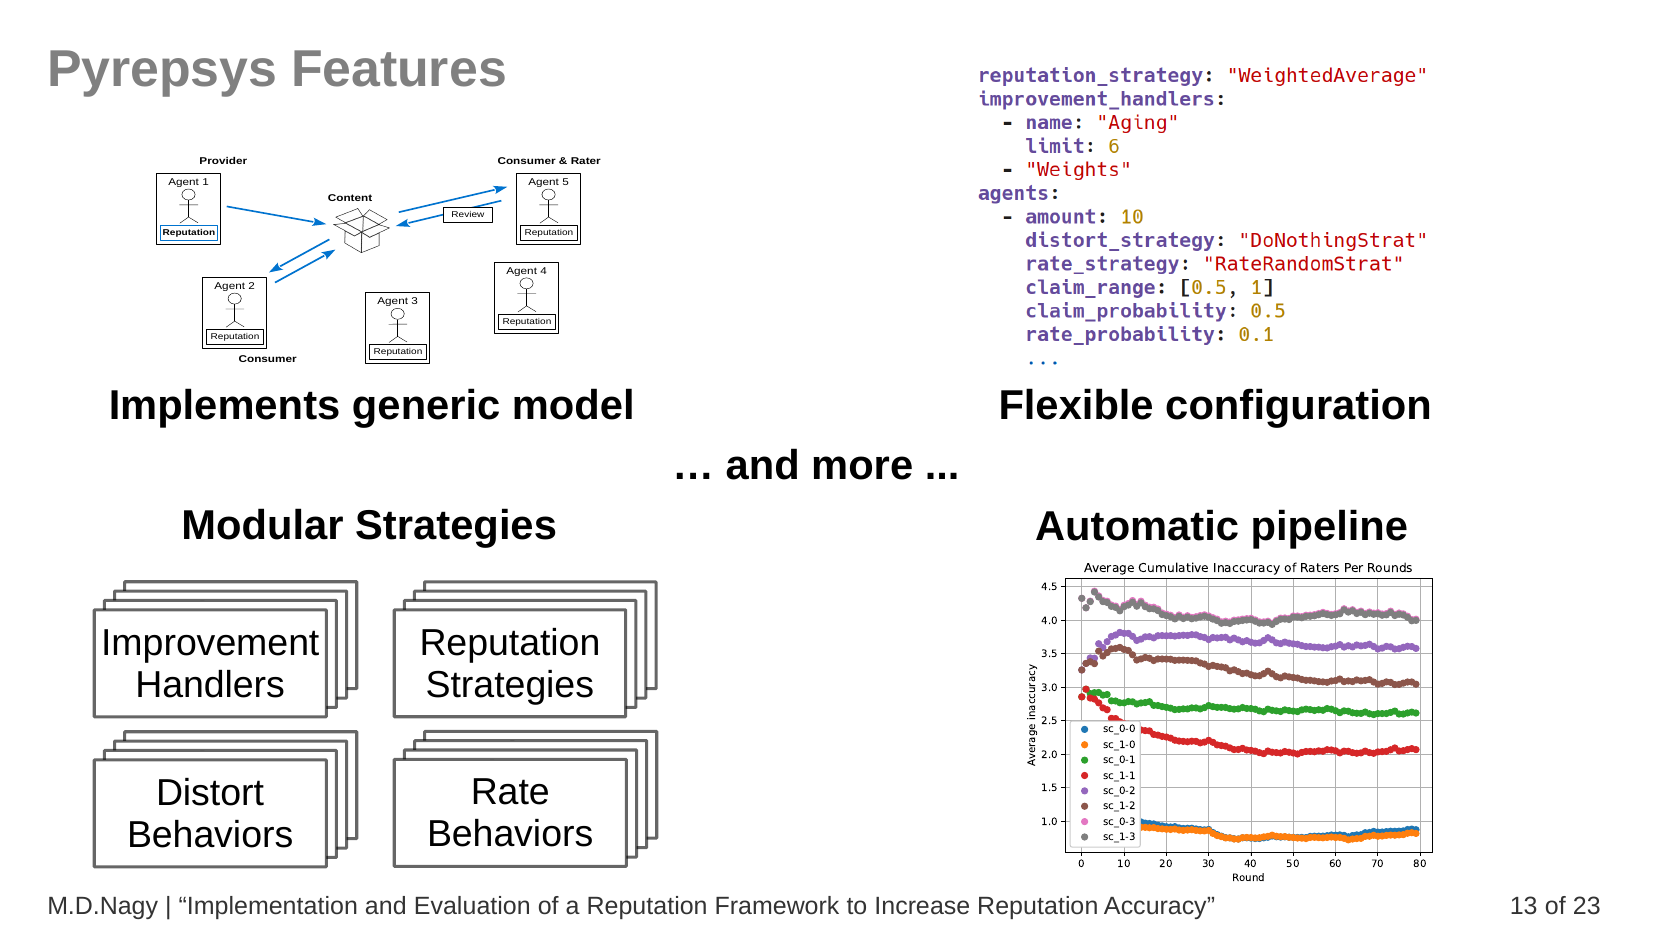

# Pyrepsys Features
Flexible configuration
Implements generic model
… and more ...
Modular Strategies
Automatic pipeline
Distort
Behaviors
Distort
Behaviors
Distort
Behaviors
Improvement
Handlers
Distort
Behaviors
Distort
Behaviors
Distort
Behaviors
Reputation
Strategies
Distort
Behaviors
Distort
Behaviors
Distort
Behaviors
Rate
Behaviors
Distort
Behaviors
Distort
Behaviors
Distort
Behaviors
Distort
Behaviors
M.D.Nagy | “Implementation and Evaluation of a Reputation Framework to Increase Reputation Accuracy”
13